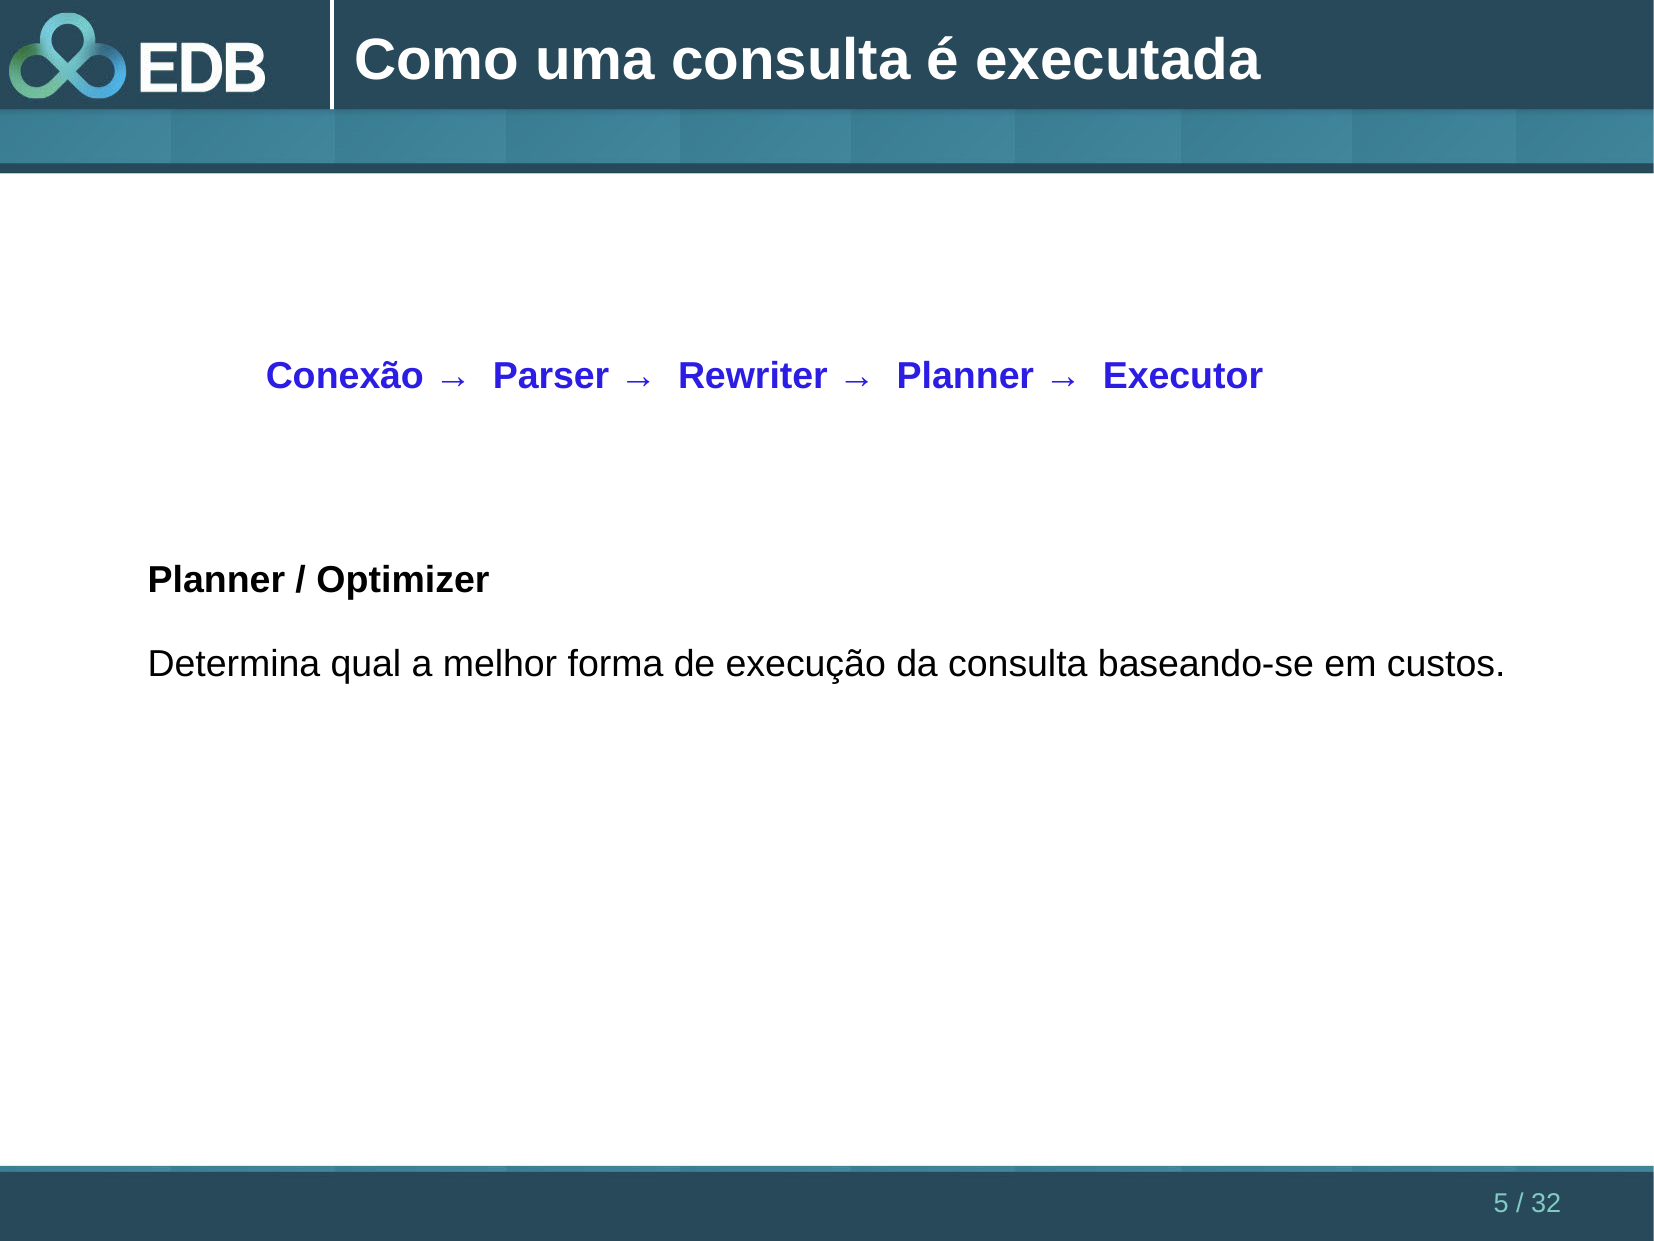

# Como uma consulta é executada
Conexão → Parser → Rewriter → Planner → Executor
Planner / Optimizer
Determina qual a melhor forma de execução da consulta baseando-se em custos.